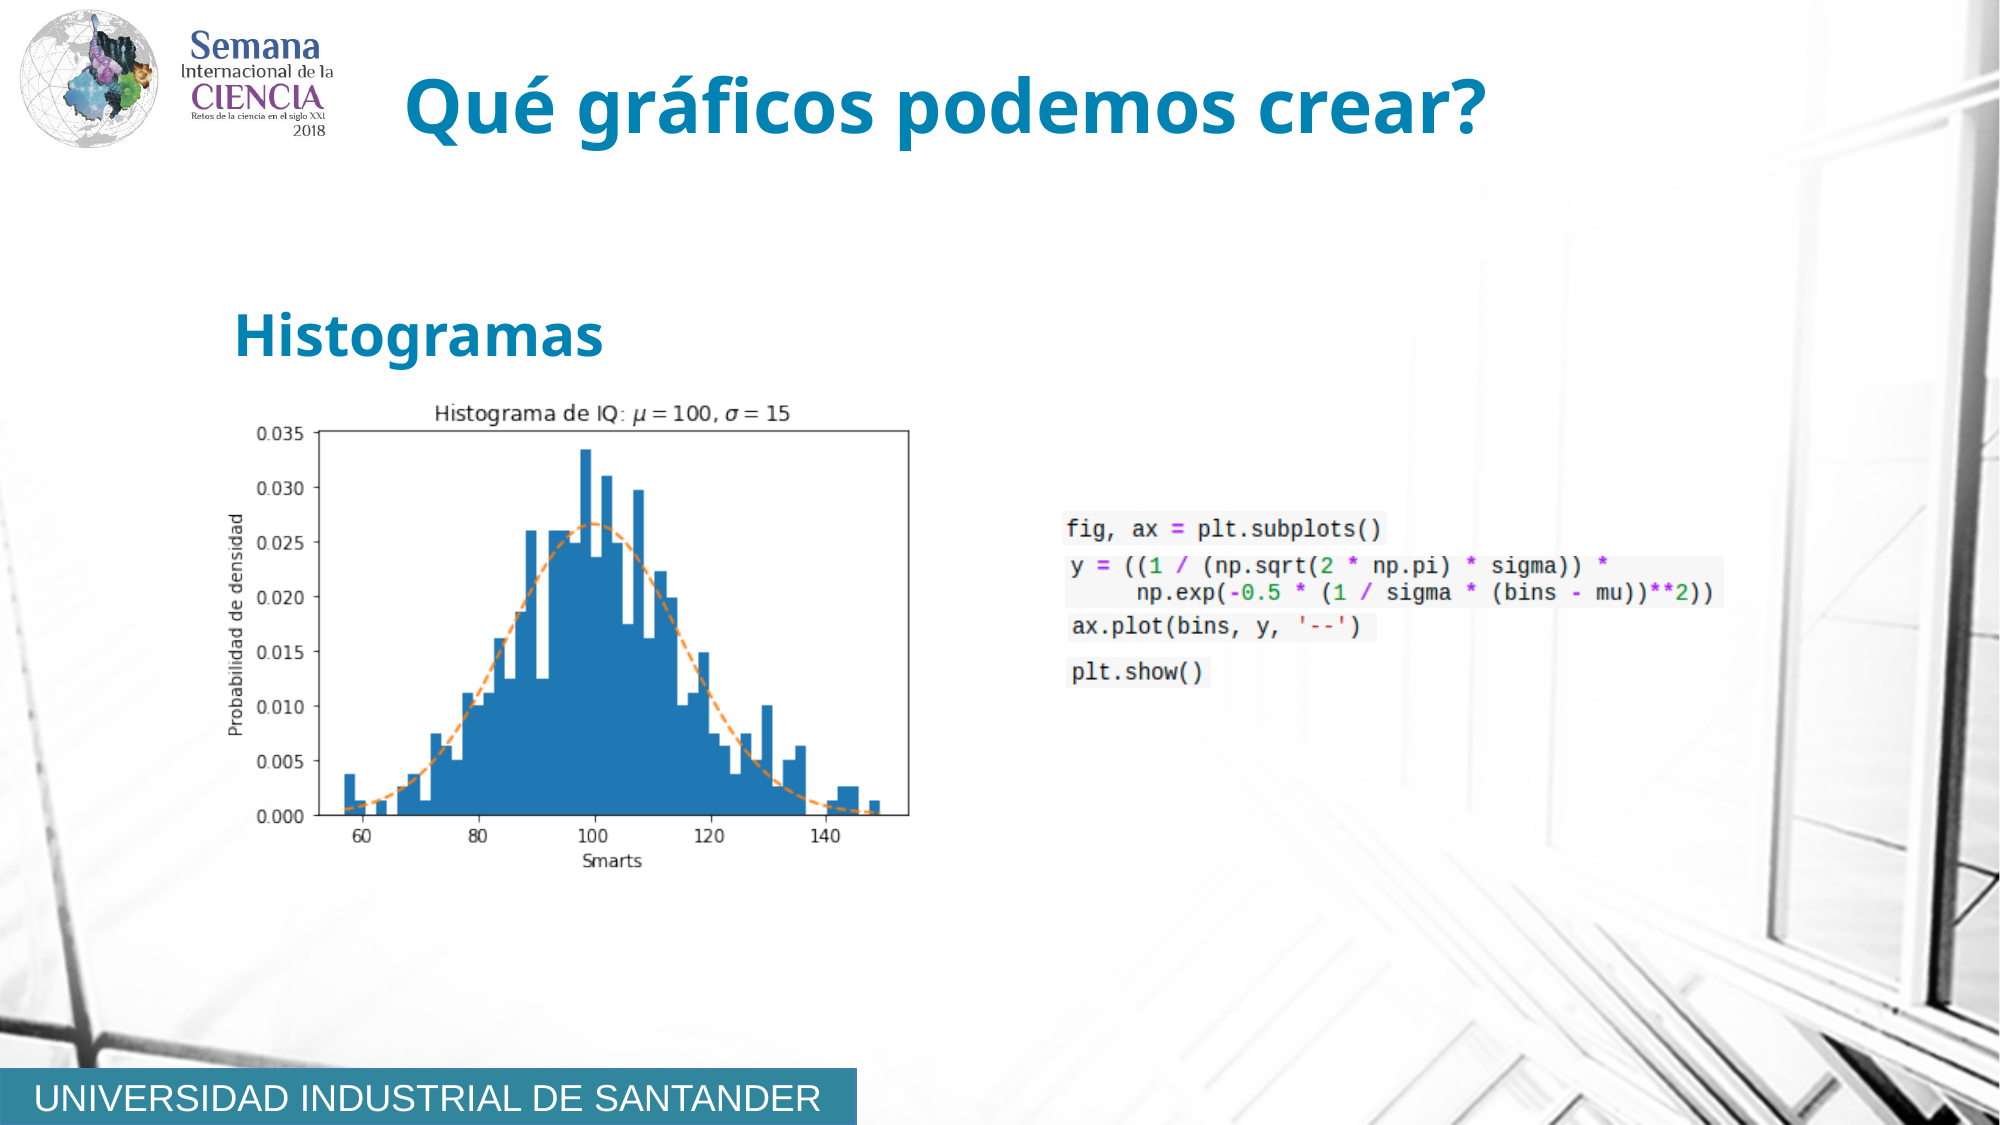

Qué gráficos podemos crear?
Histogramas
UNIVERSIDAD INDUSTRIAL DE SANTANDER